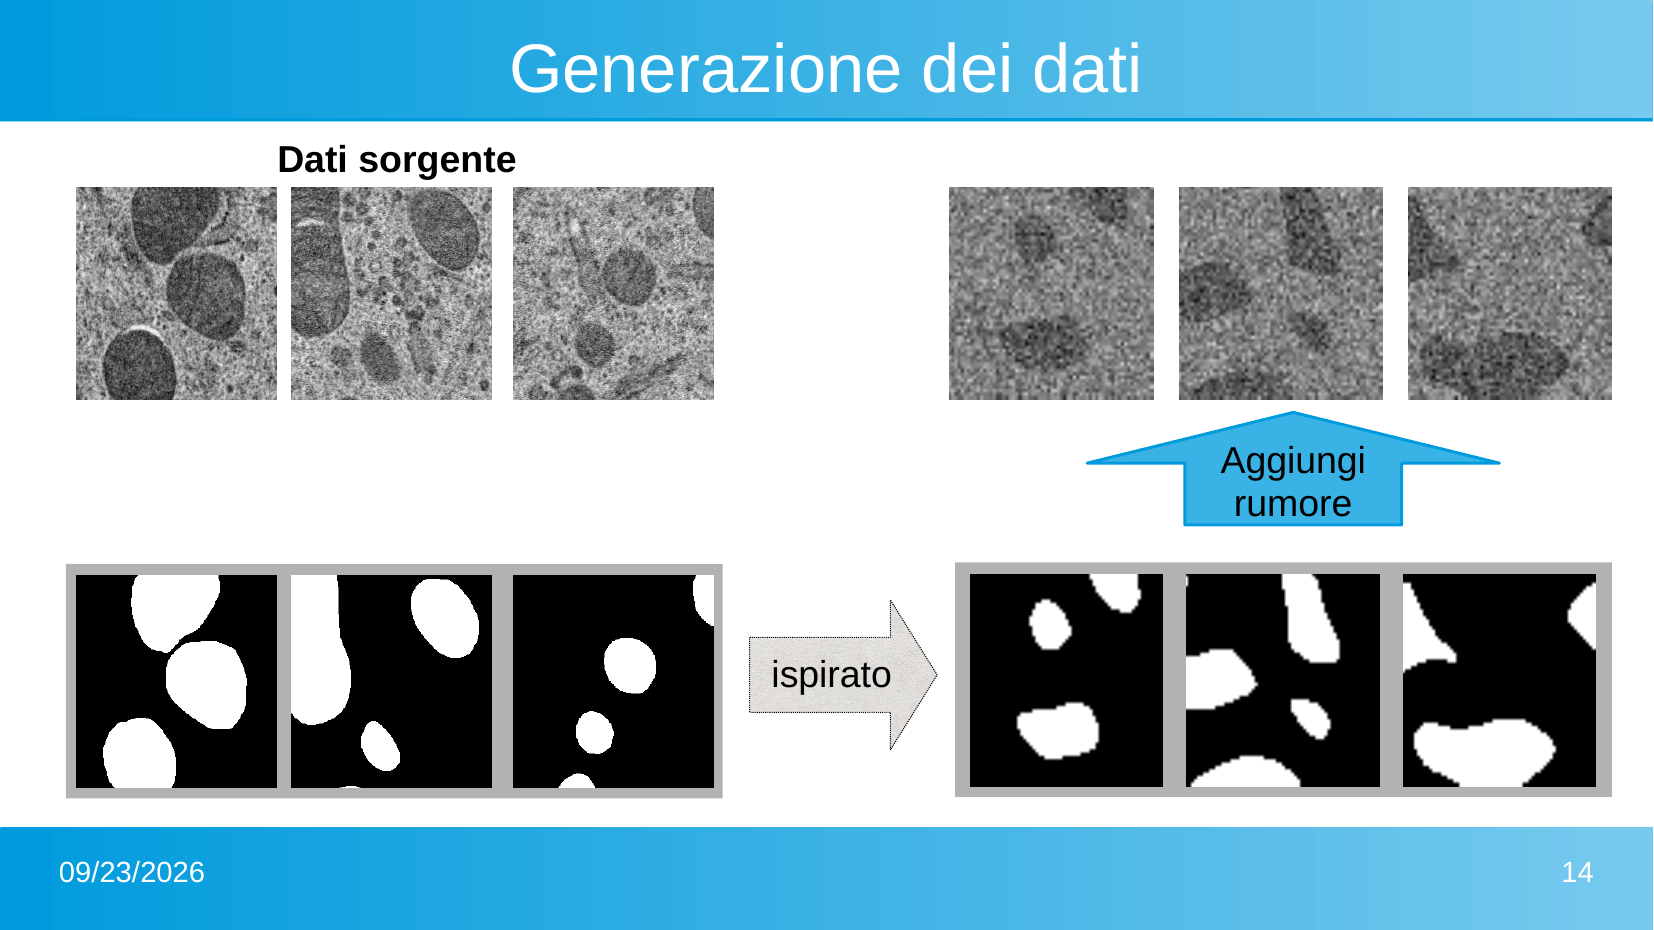

# Generazione dei dati
Dati sorgente
Aggiungi
rumore
ispirato
14